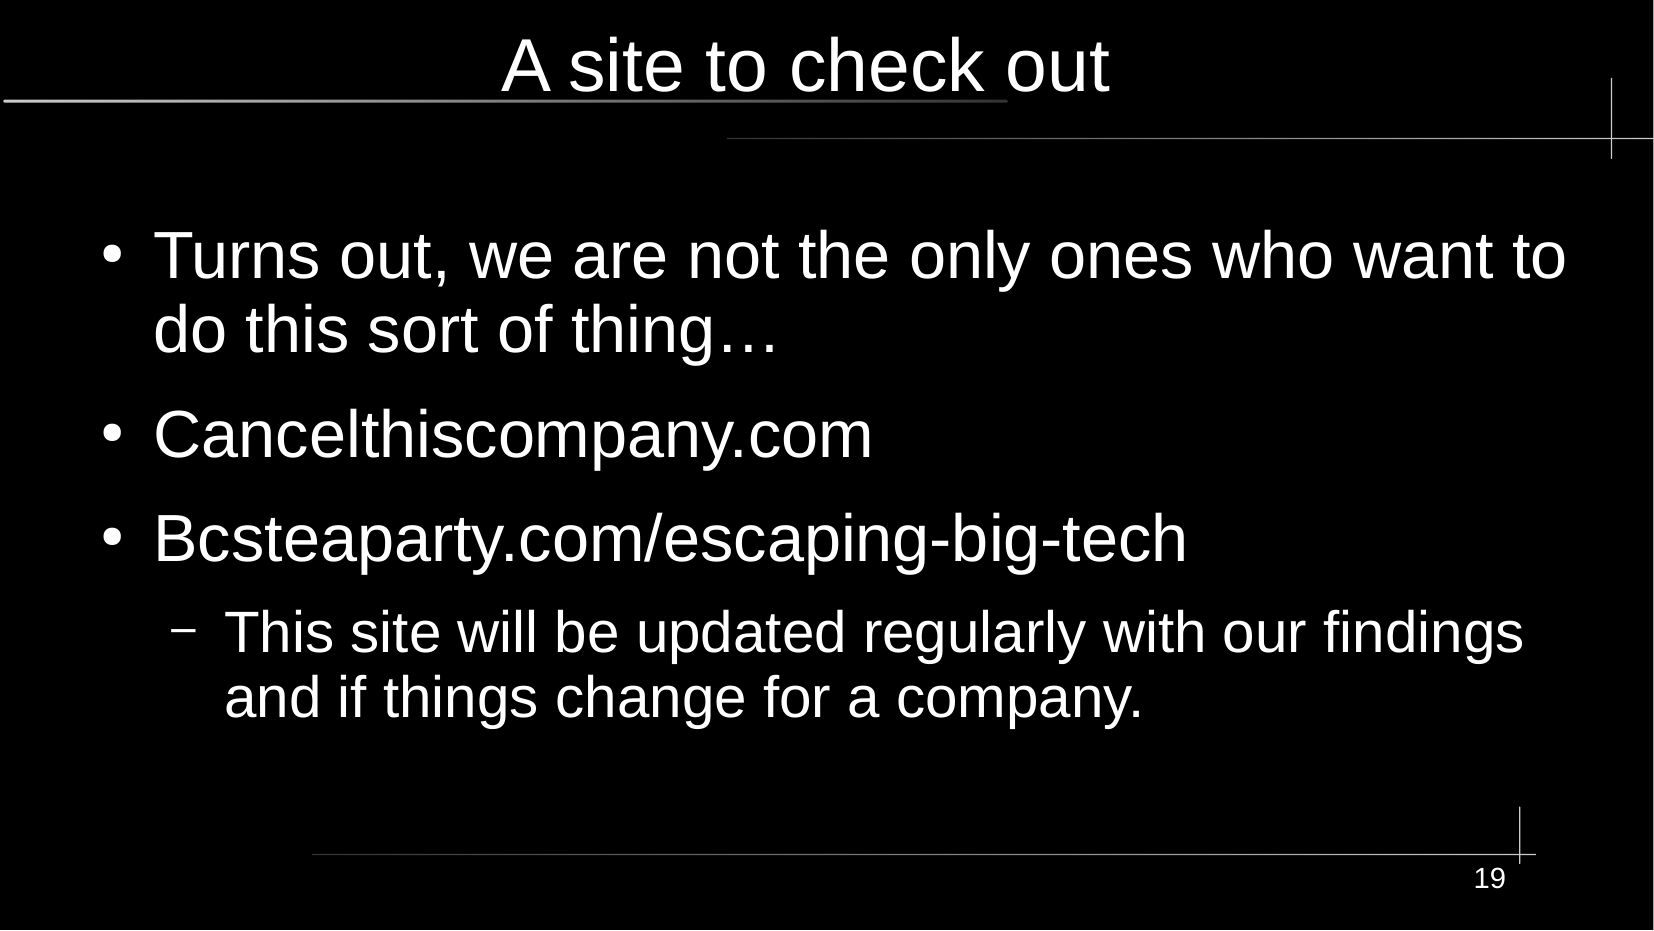

# A site to check out
Turns out, we are not the only ones who want to do this sort of thing…
Cancelthiscompany.com
Bcsteaparty.com/escaping-big-tech
This site will be updated regularly with our findings and if things change for a company.
19